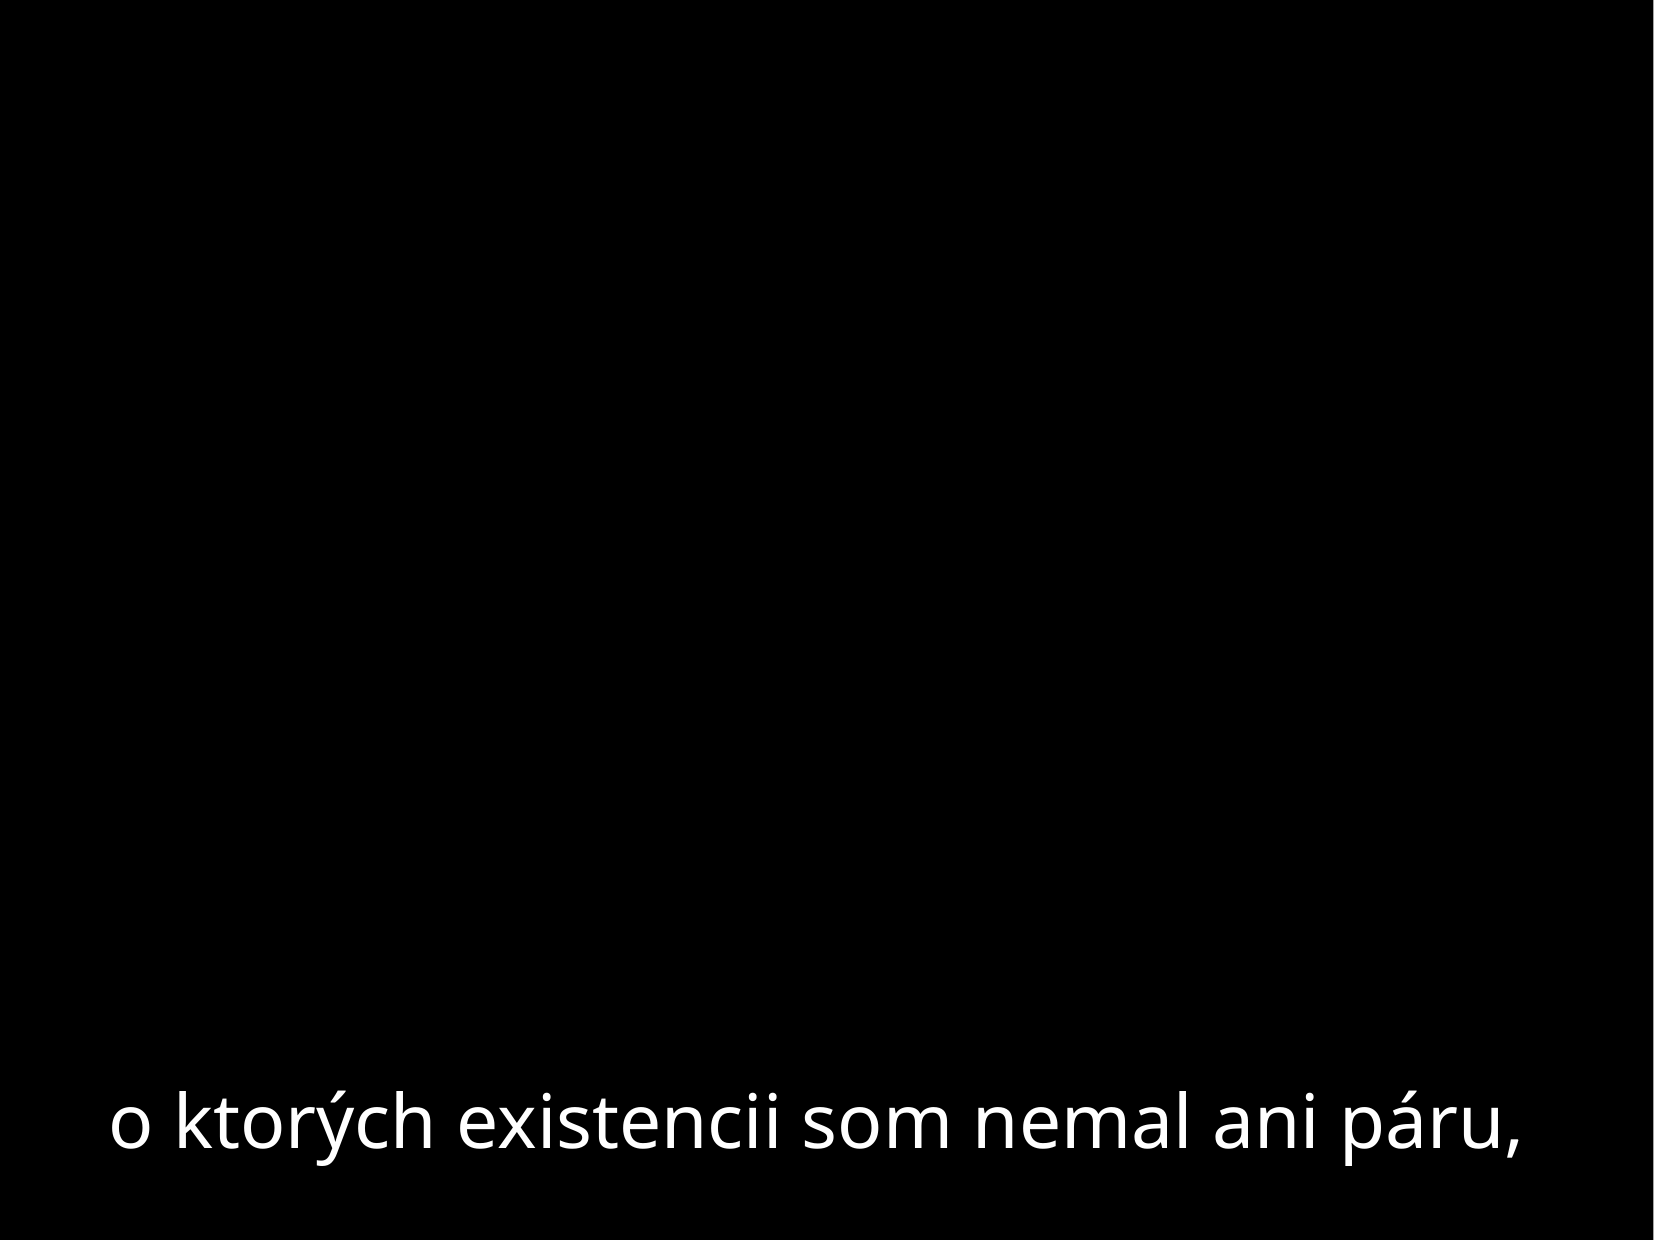

# o ktorých existencii som nemal ani páru,